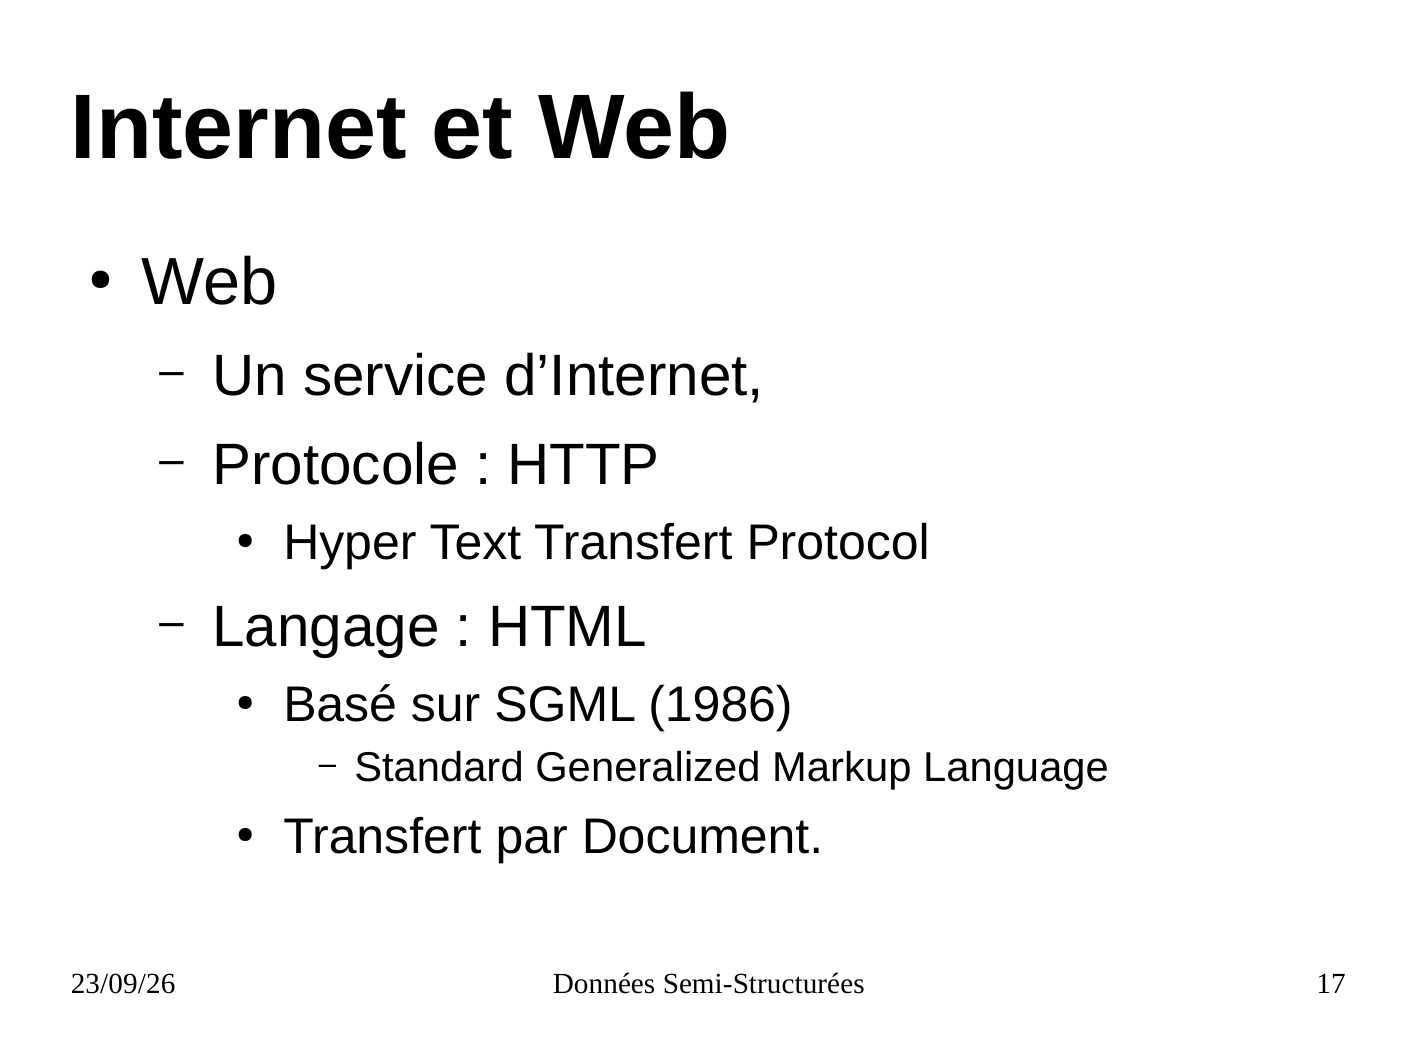

# Internet et Web
Web
Un service d’Internet,
Protocole : HTTP
Hyper Text Transfert Protocol
Langage : HTML
Basé sur SGML (1986)
Standard Generalized Markup Language
Transfert par Document.
Données Semi-Structurées
17